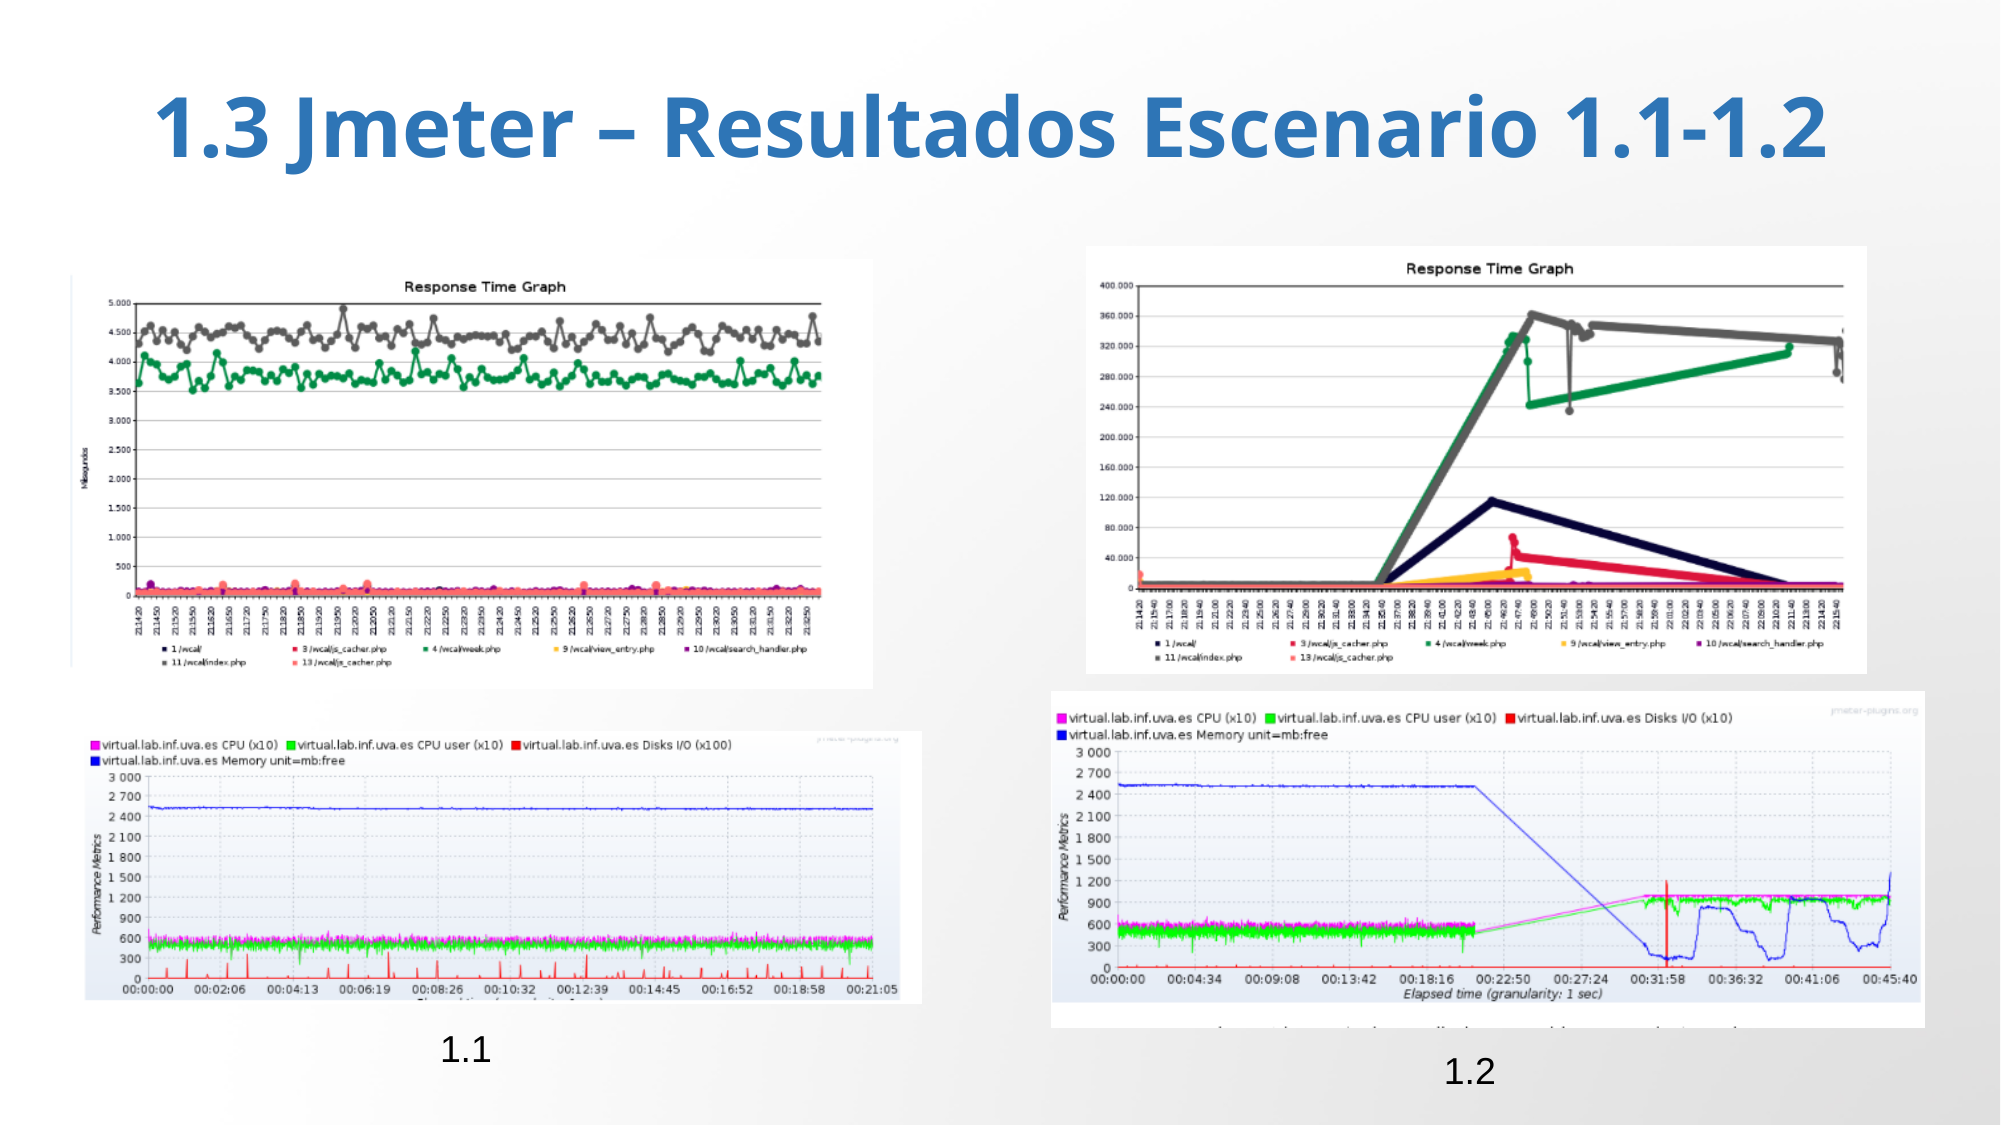

1.3 Jmeter – Resultados Escenario 1.1-1.2
1.1
1.2